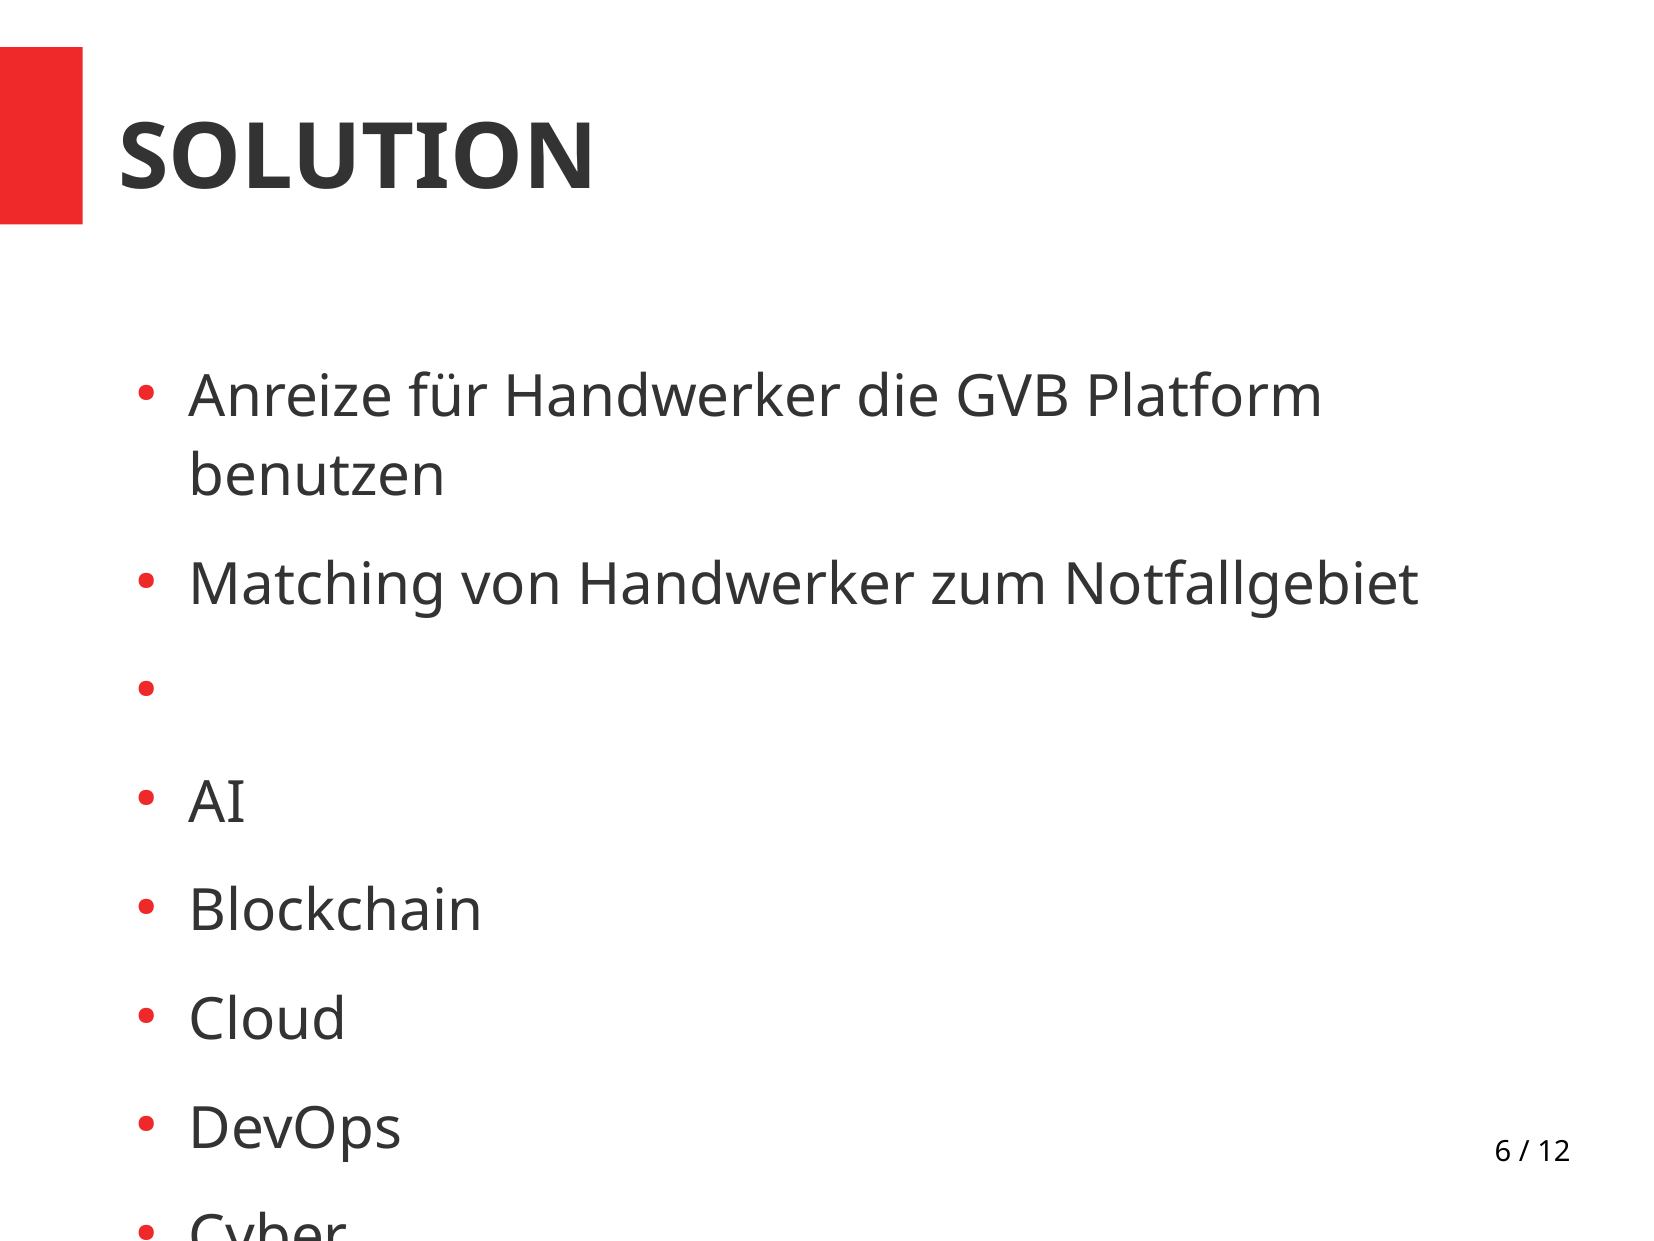

# SOLUTION
Anreize für Handwerker die GVB Platform benutzen
Matching von Handwerker zum Notfallgebiet
AI
Blockchain
Cloud
DevOps
Cyber
6